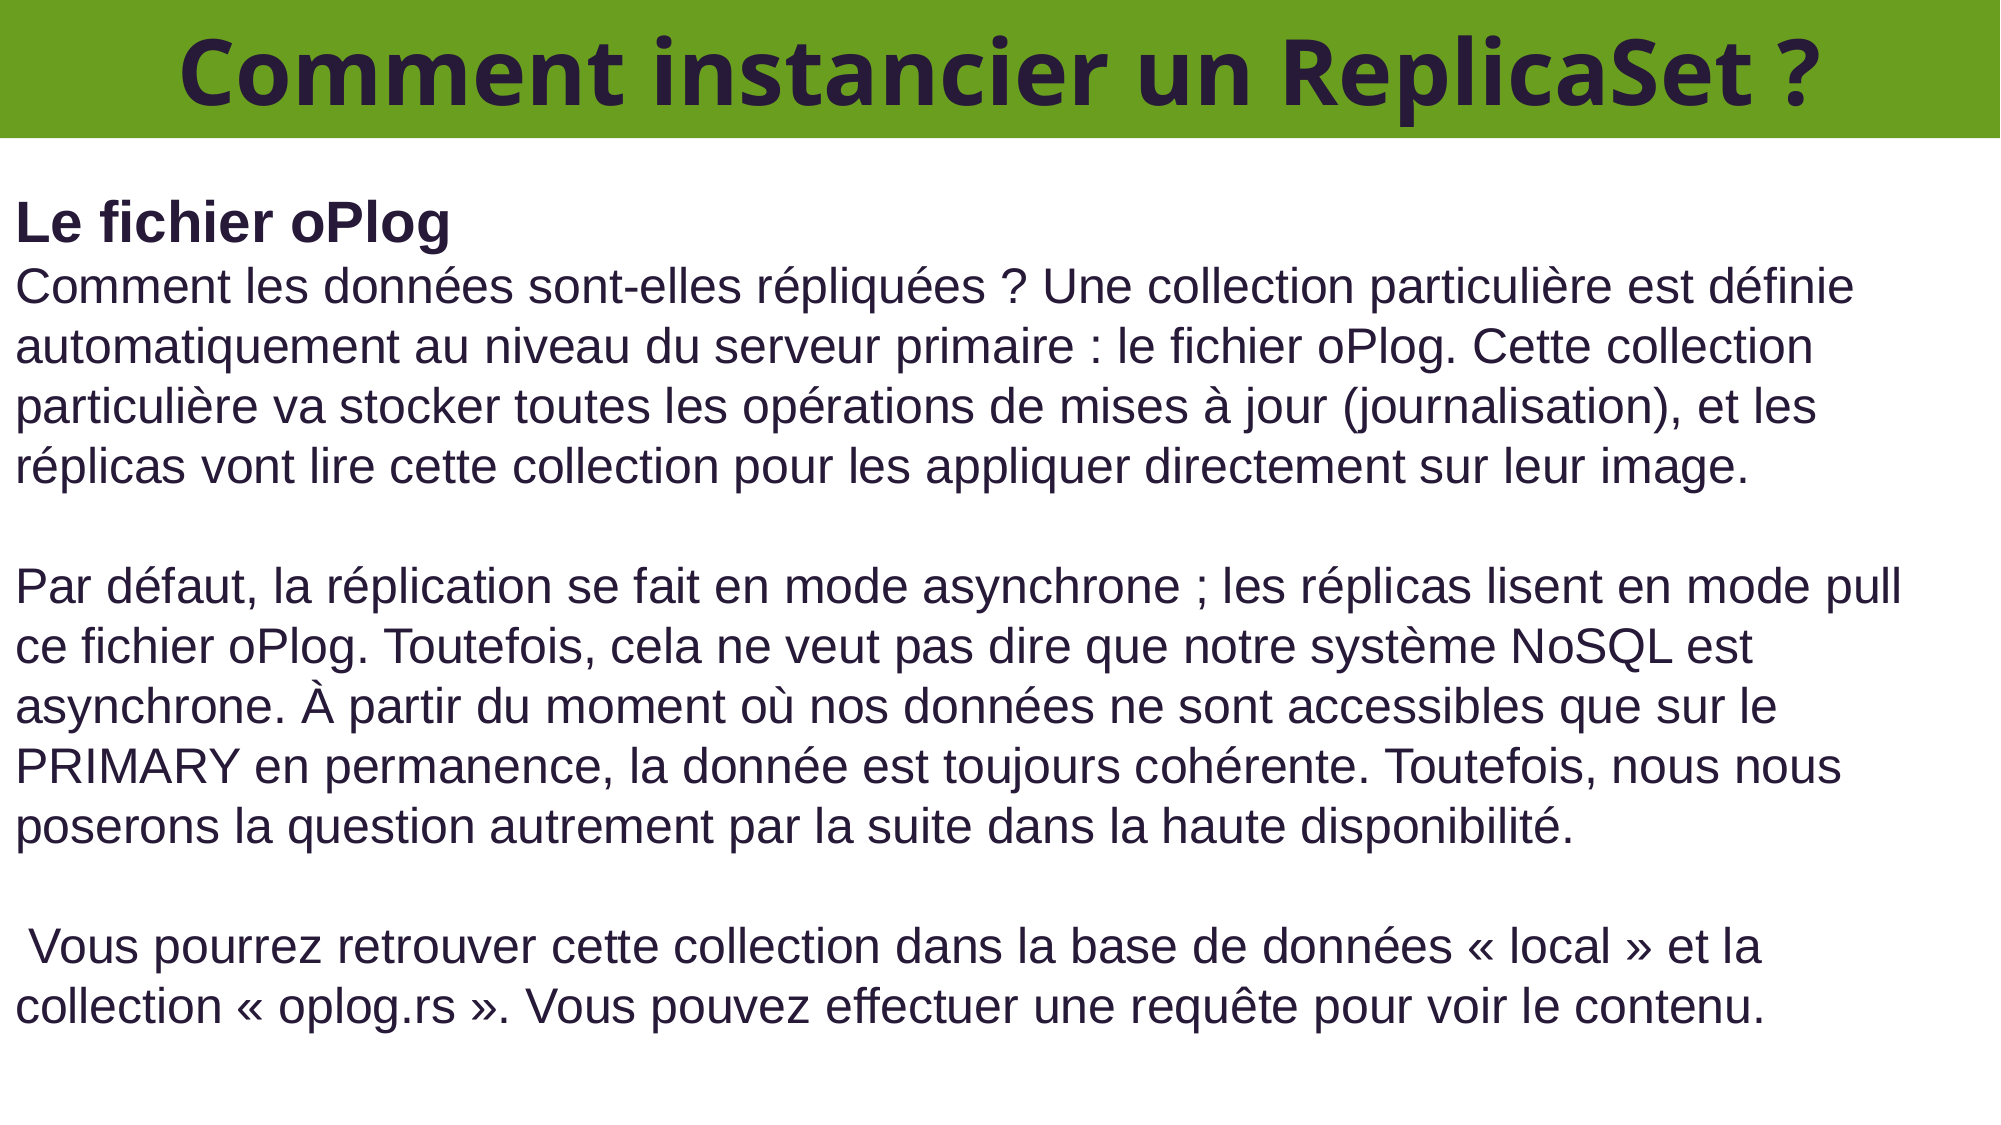

Comment instancier un ReplicaSet ?
Le fichier oPlog
Comment les données sont-elles répliquées ? Une collection particulière est définie automatiquement au niveau du serveur primaire : le fichier oPlog. Cette collection particulière va stocker toutes les opérations de mises à jour (journalisation), et les réplicas vont lire cette collection pour les appliquer directement sur leur image.
Par défaut, la réplication se fait en mode asynchrone ; les réplicas lisent en mode pull ce fichier oPlog. Toutefois, cela ne veut pas dire que notre système NoSQL est asynchrone. À partir du moment où nos données ne sont accessibles que sur le PRIMARY en permanence, la donnée est toujours cohérente. Toutefois, nous nous poserons la question autrement par la suite dans la haute disponibilité.
 Vous pourrez retrouver cette collection dans la base de données « local » et la collection « oplog.rs ». Vous pouvez effectuer une requête pour voir le contenu.